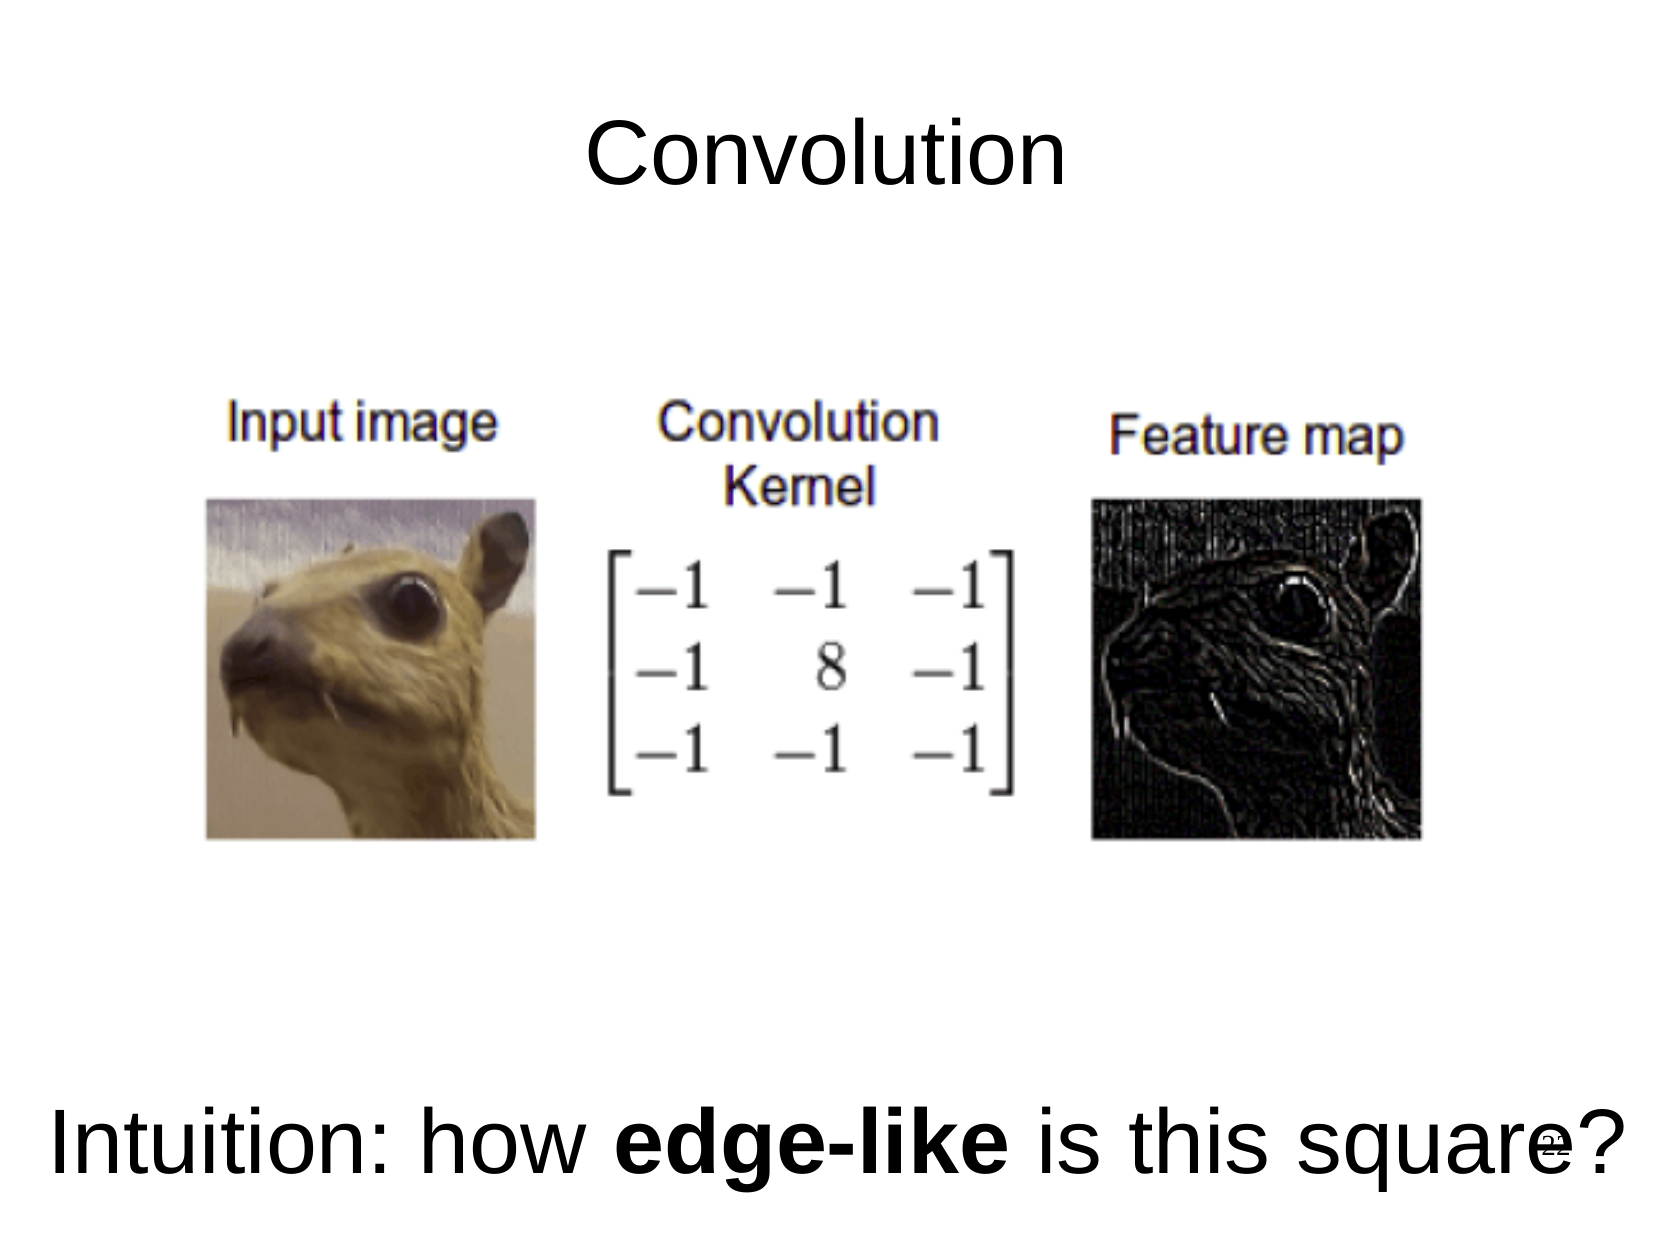

# Convolution
Intuition: how edge-like is this square?
22